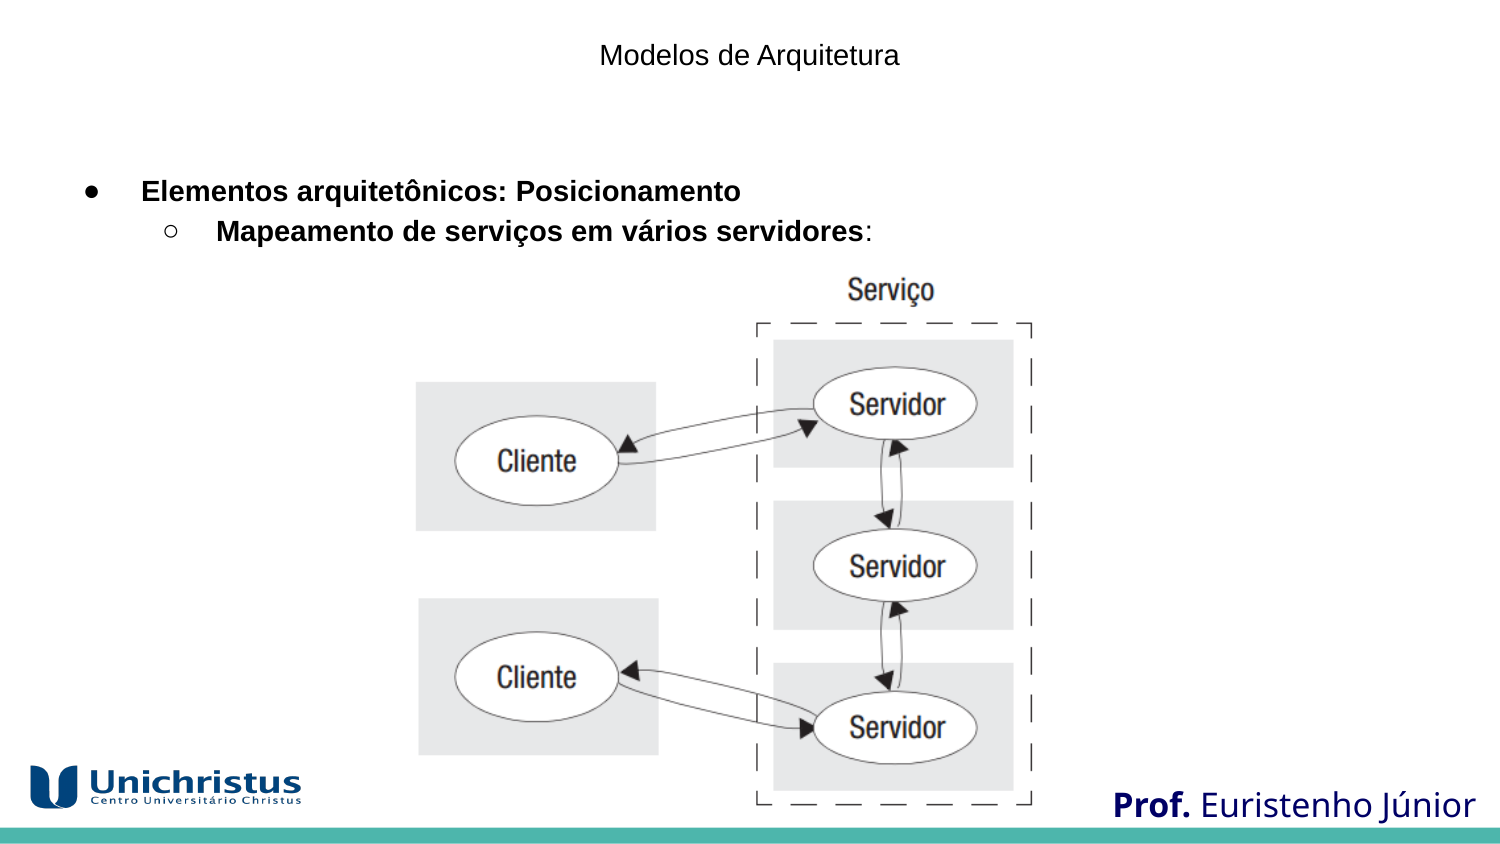

# Modelos de Arquitetura
Elementos arquitetônicos: Posicionamento
Mapeamento de serviços em vários servidores:
Prof. Euristenho Júnior